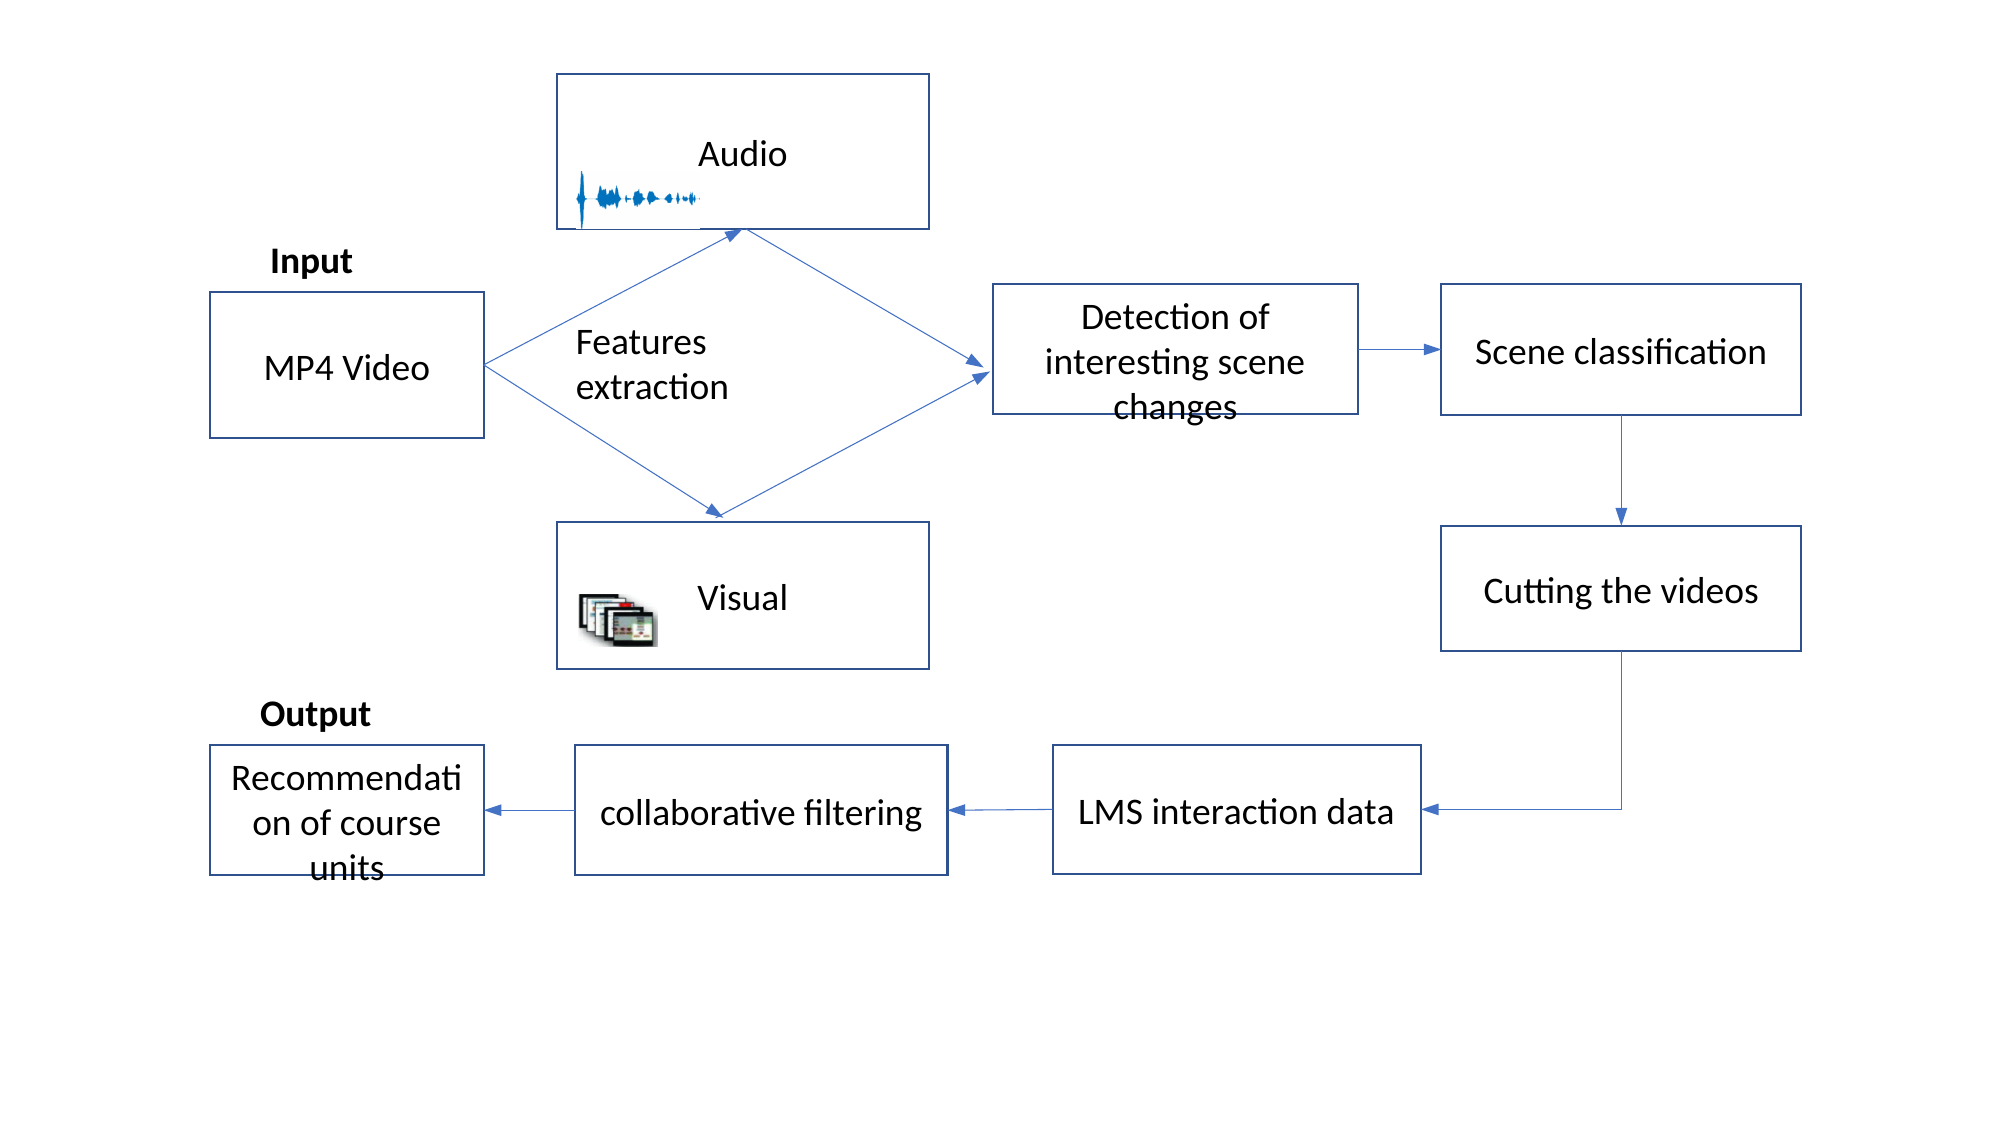

Audio
Input
Scene classification
Detection of interesting scene changes
MP4 Video
Features extraction
Visual
Cutting the videos
Output
Recommendation of course units
collaborative filtering
LMS interaction data